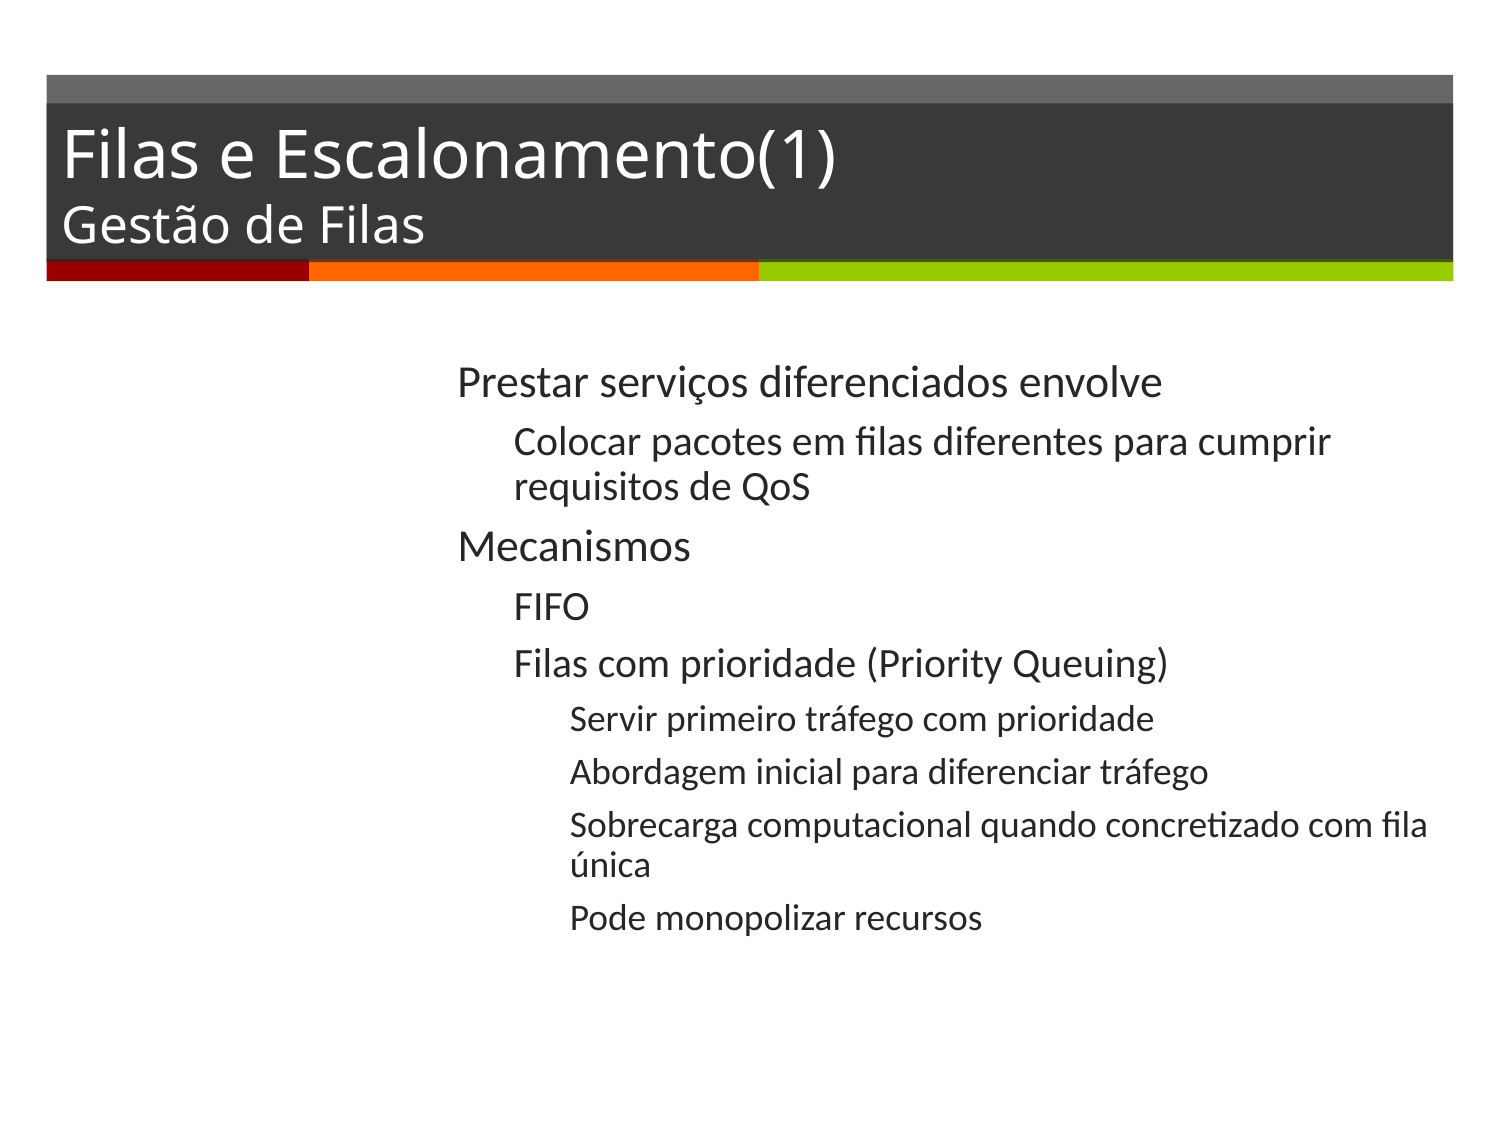

# Filas e Escalonamento(1) Gestão de Filas
Prestar serviços diferenciados envolve
Colocar pacotes em filas diferentes para cumprir requisitos de QoS
Mecanismos
FIFO
Filas com prioridade (Priority Queuing)
Servir primeiro tráfego com prioridade
Abordagem inicial para diferenciar tráfego
Sobrecarga computacional quando concretizado com fila única
Pode monopolizar recursos